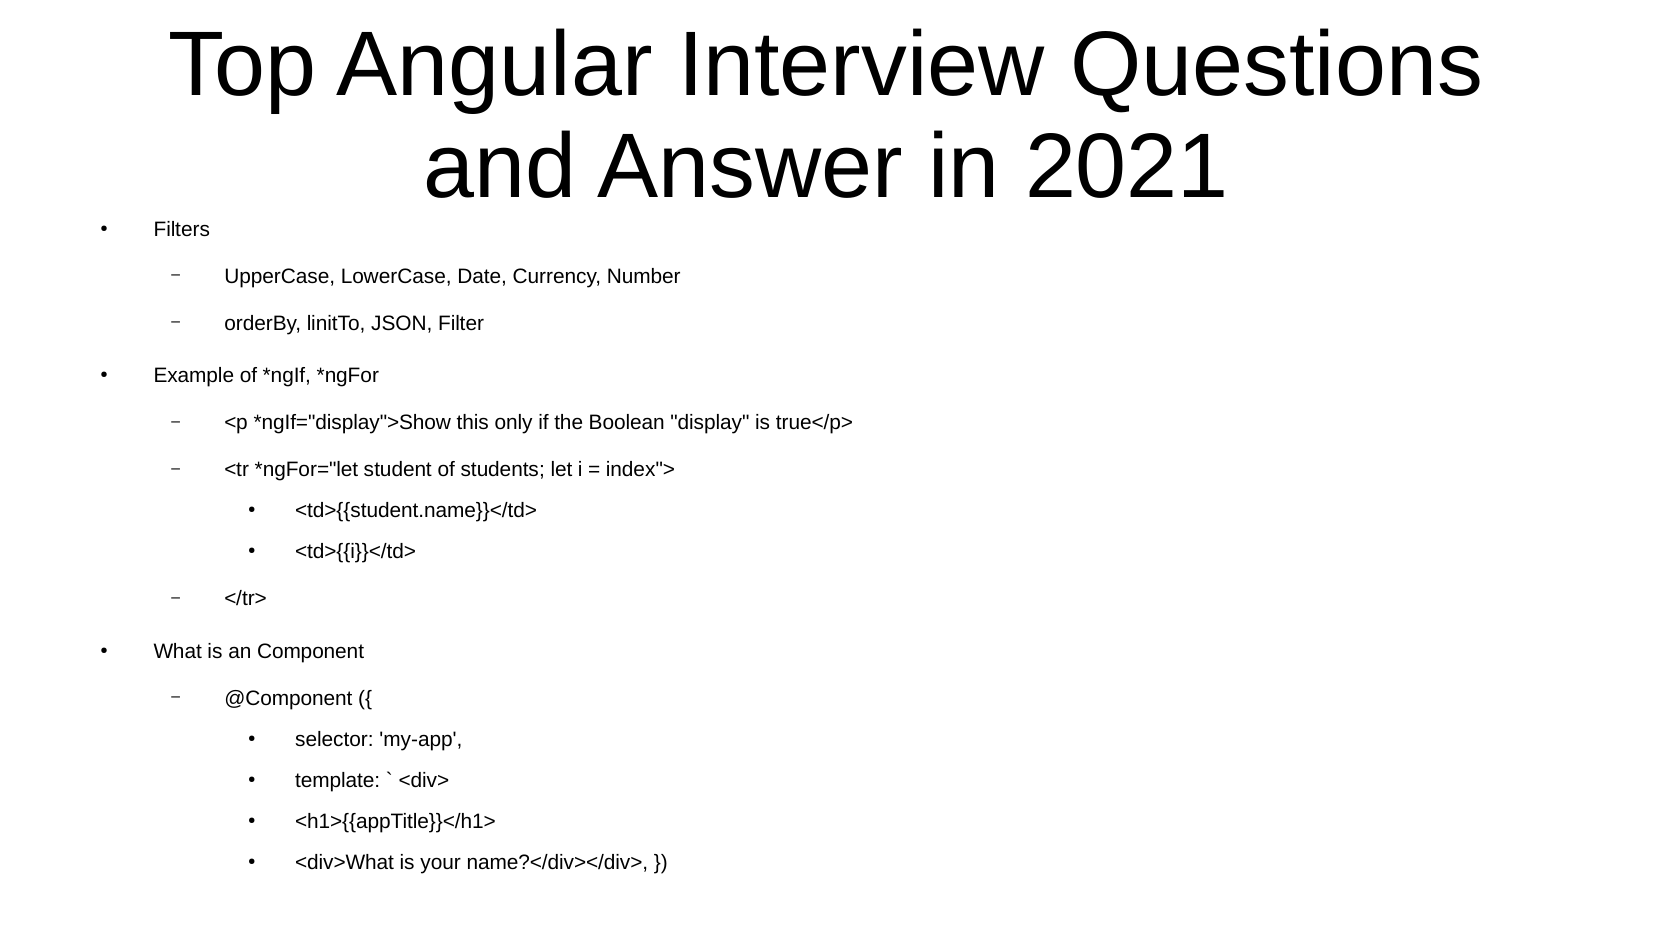

# Top Angular Interview Questions and Answer in 2021
Filters
UpperCase, LowerCase, Date, Currency, Number
orderBy, linitTo, JSON, Filter
Example of *ngIf, *ngFor
<p *ngIf="display">Show this only if the Boolean "display" is true</p>
<tr *ngFor="let student of students; let i = index">
<td>{{student.name}}</td>
<td>{{i}}</td>
</tr>
What is an Component
@Component ({
selector: 'my-app',
template: ` <div>
<h1>{{appTitle}}</h1>
<div>What is your name?</div></div>, })